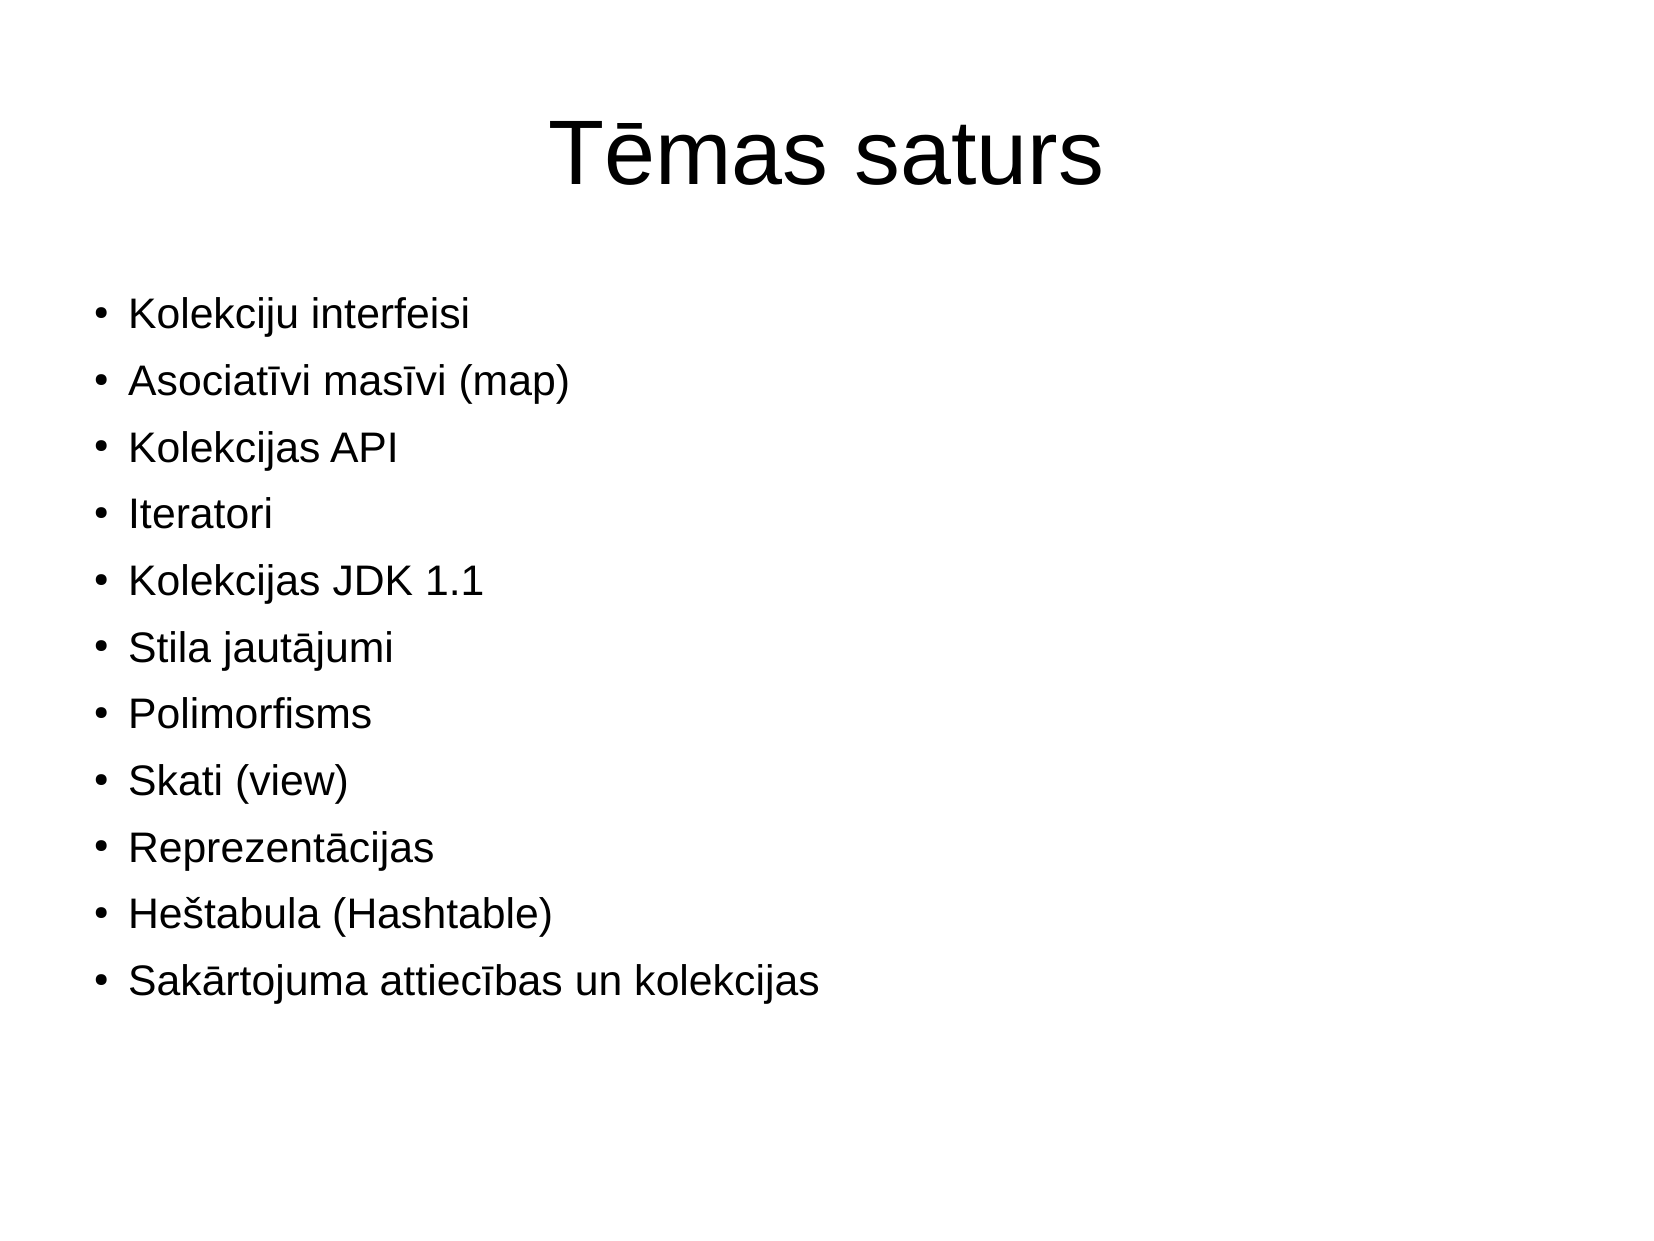

# Tēmas saturs
Kolekciju interfeisi
Asociatīvi masīvi (map)
Kolekcijas API
Iteratori
Kolekcijas JDK 1.1
Stila jautājumi
Polimorfisms
Skati (view)
Reprezentācijas
Heštabula (Hashtable)
Sakārtojuma attiecības un kolekcijas